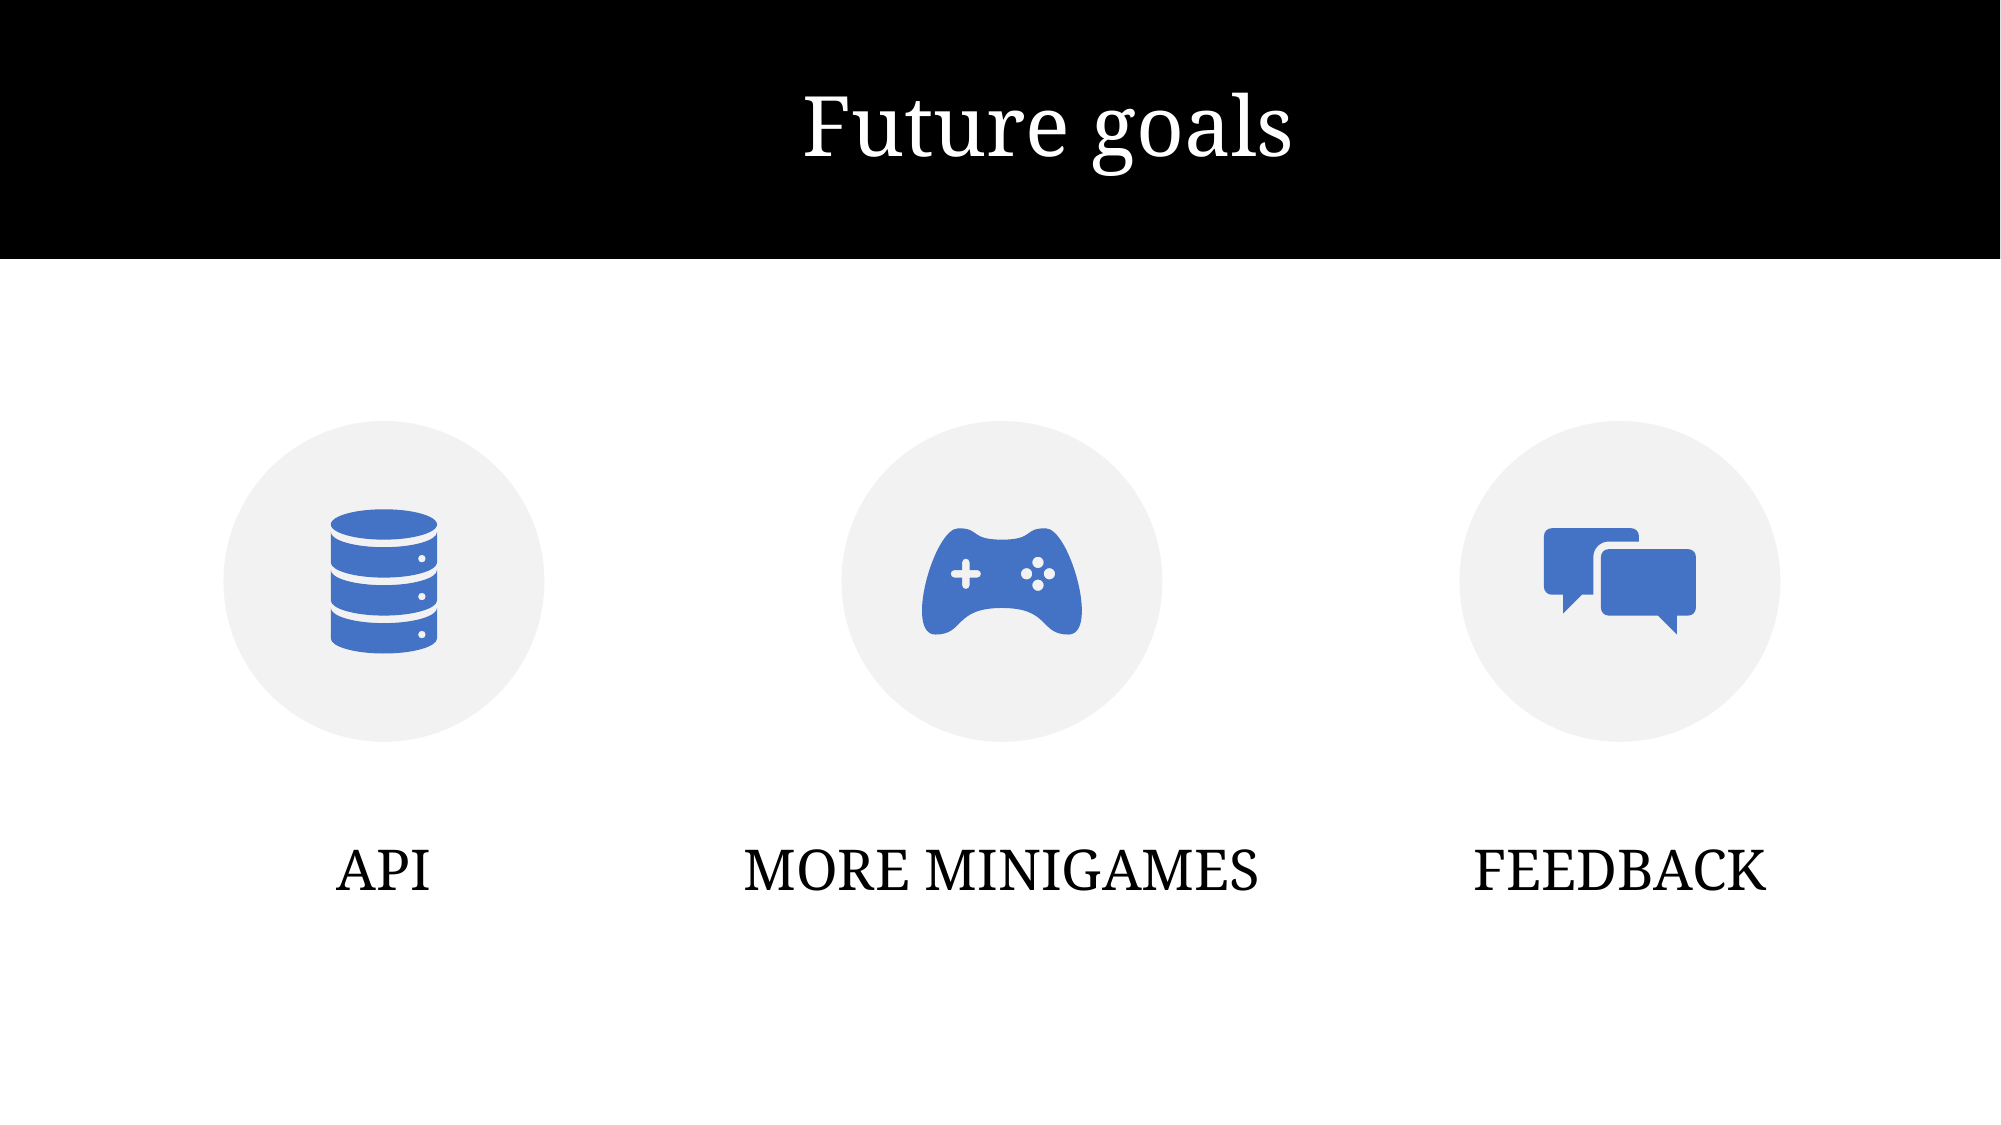

# Future goals
API
More minigames
Feedback